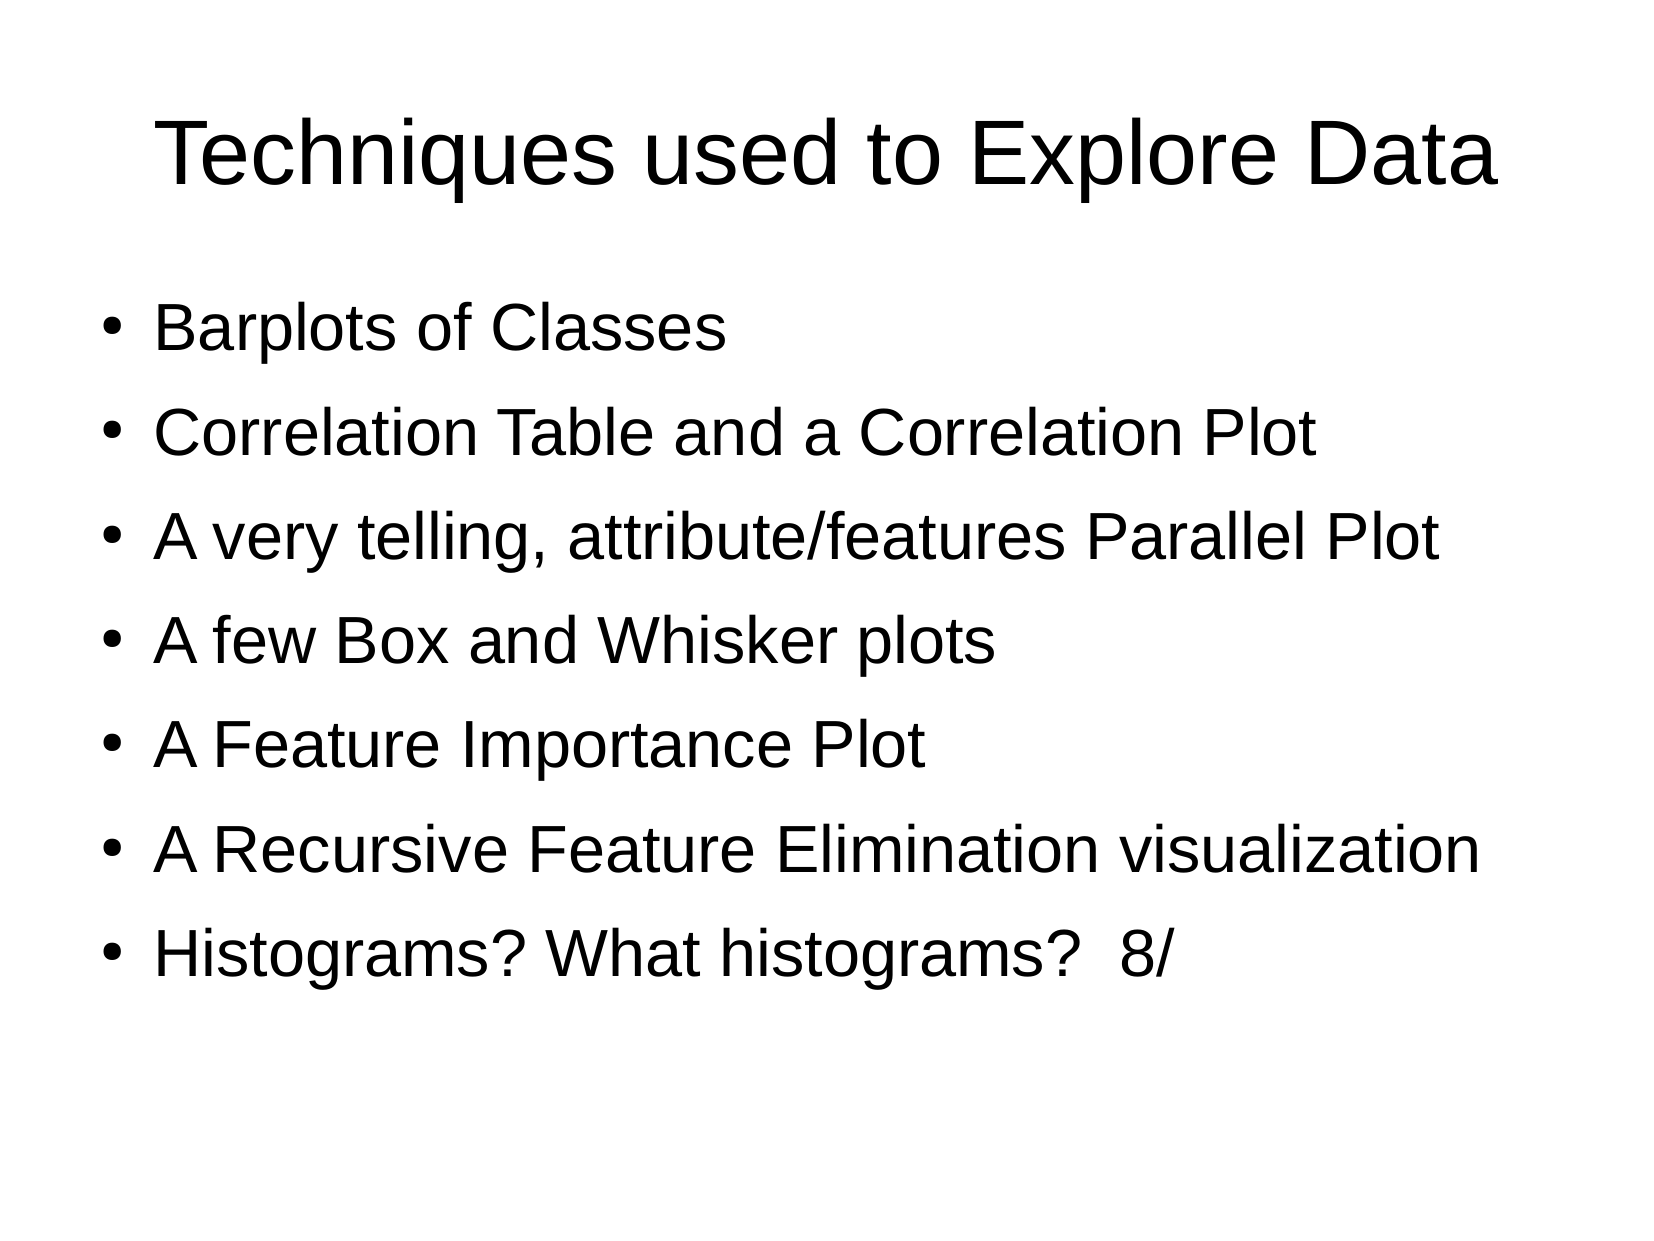

# Techniques used to Explore Data
Barplots of Classes
Correlation Table and a Correlation Plot
A very telling, attribute/features Parallel Plot
A few Box and Whisker plots
A Feature Importance Plot
A Recursive Feature Elimination visualization
Histograms? What histograms? 8/